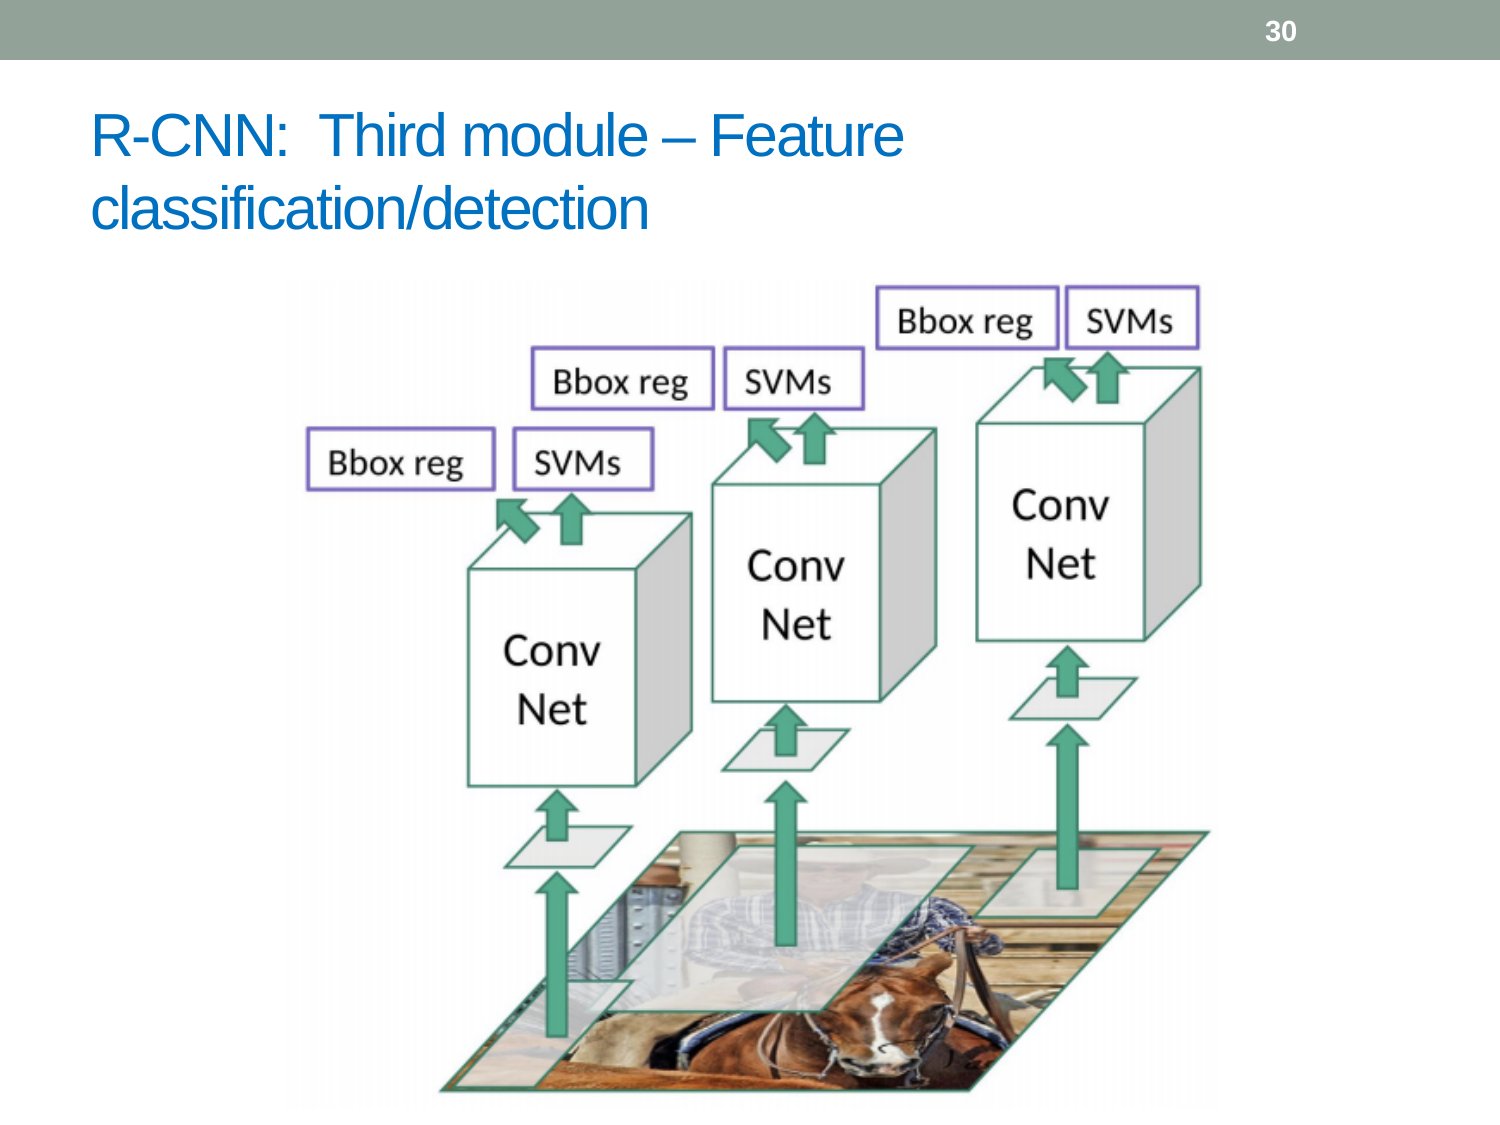

# R-CNN: Third module – Feature classification/detection